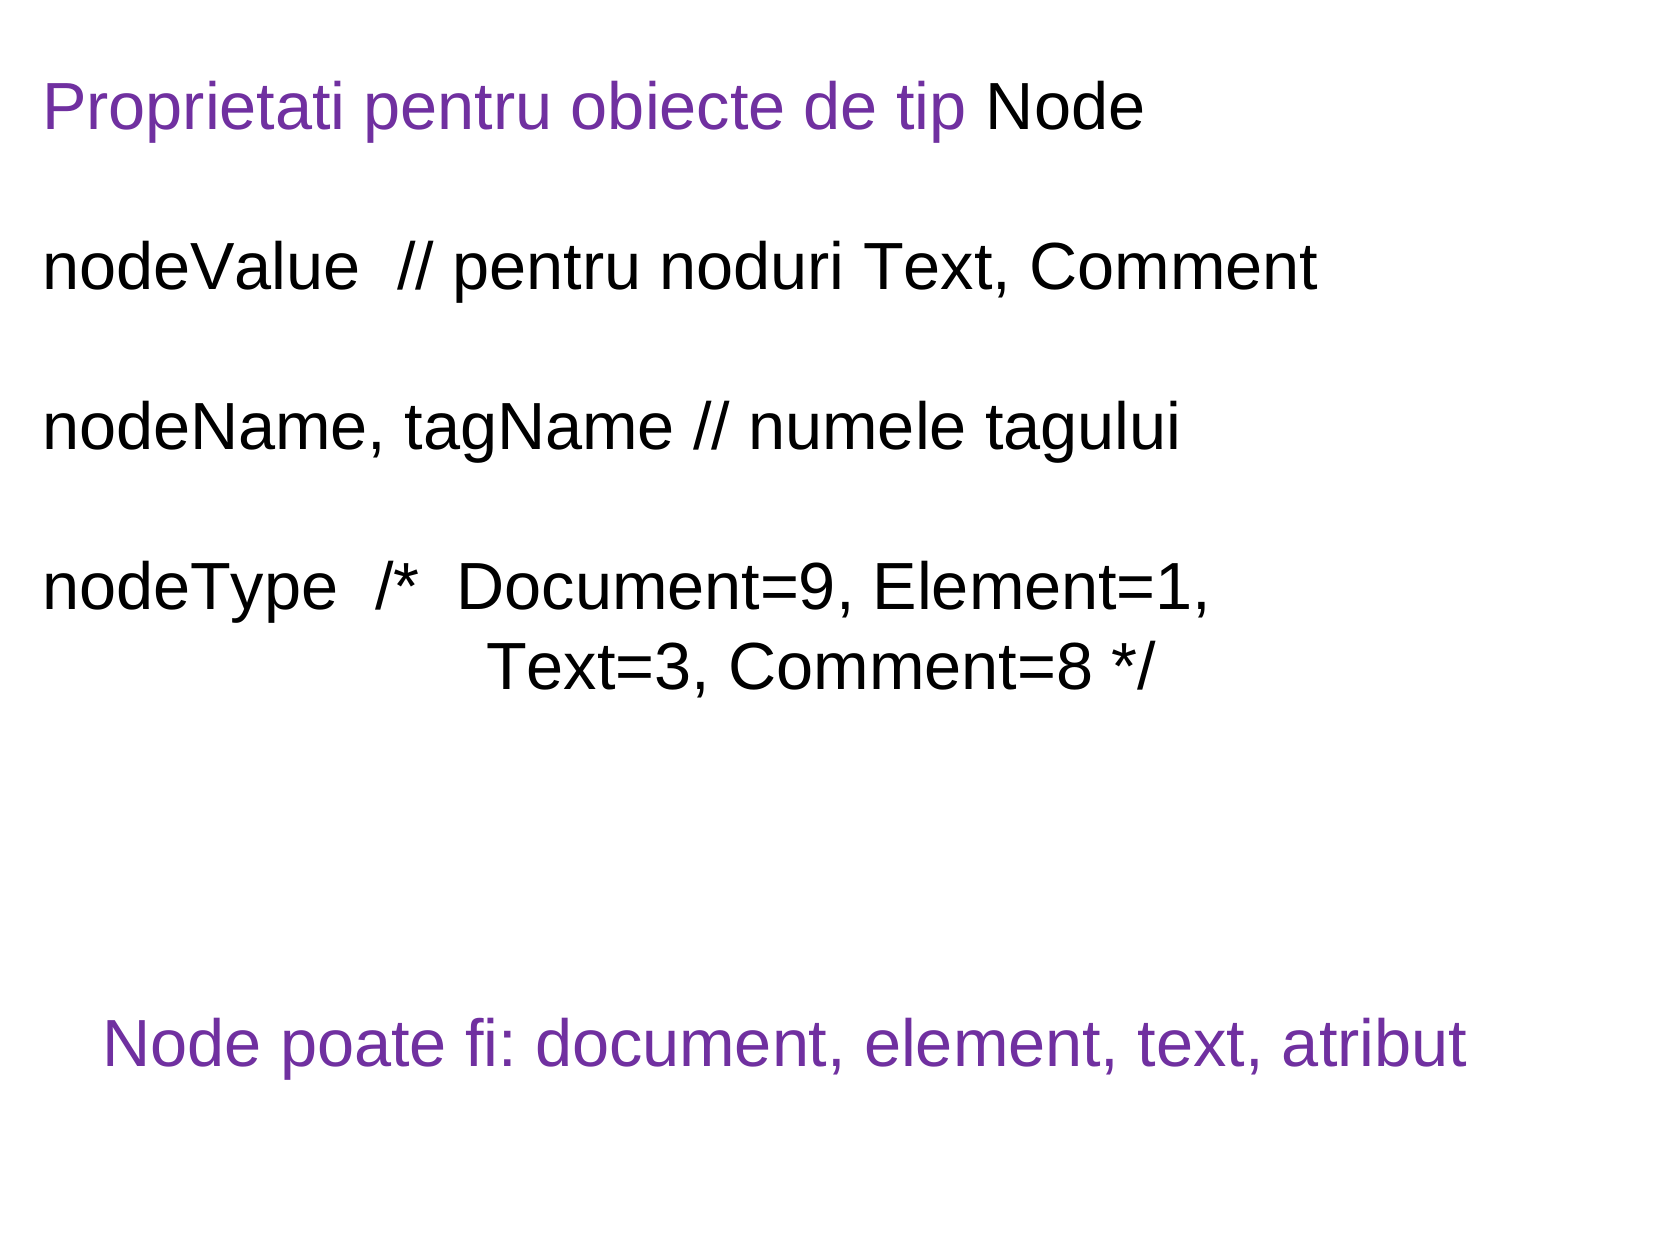

Proprietati pentru obiecte de tip Node
nodeValue // pentru noduri Text, Comment
nodeName, tagName // numele tagului
nodeType /* Document=9, Element=1,
 Text=3, Comment=8 */
Node poate fi: document, element, text, atribut